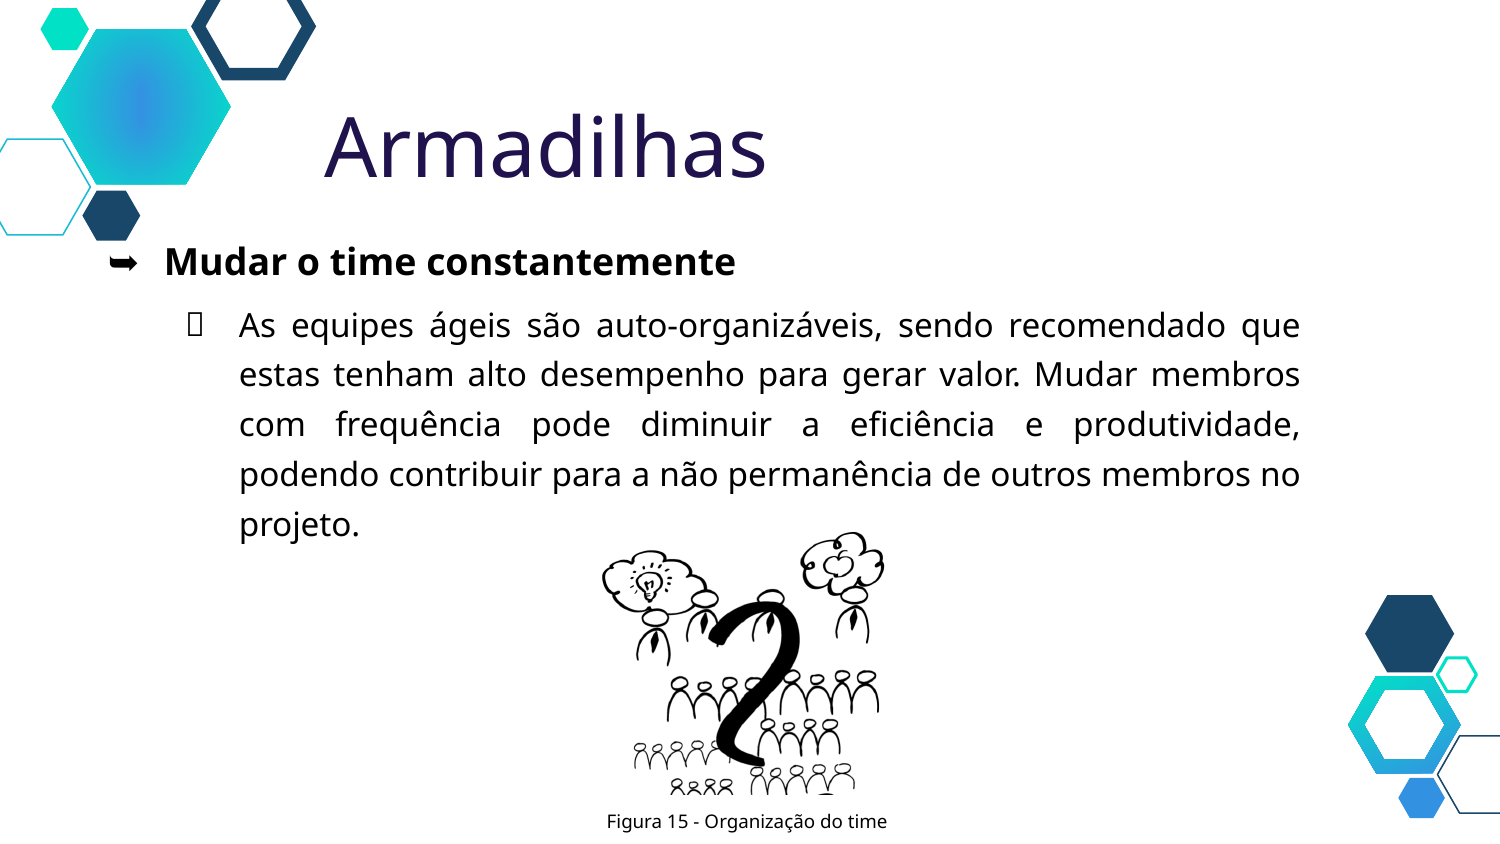

# Armadilhas
Mudar o time constantemente
As equipes ágeis são auto-organizáveis, sendo recomendado que estas tenham alto desempenho para gerar valor. Mudar membros com frequência pode diminuir a eficiência e produtividade, podendo contribuir para a não permanência de outros membros no projeto.
Figura 15 - Organização do time